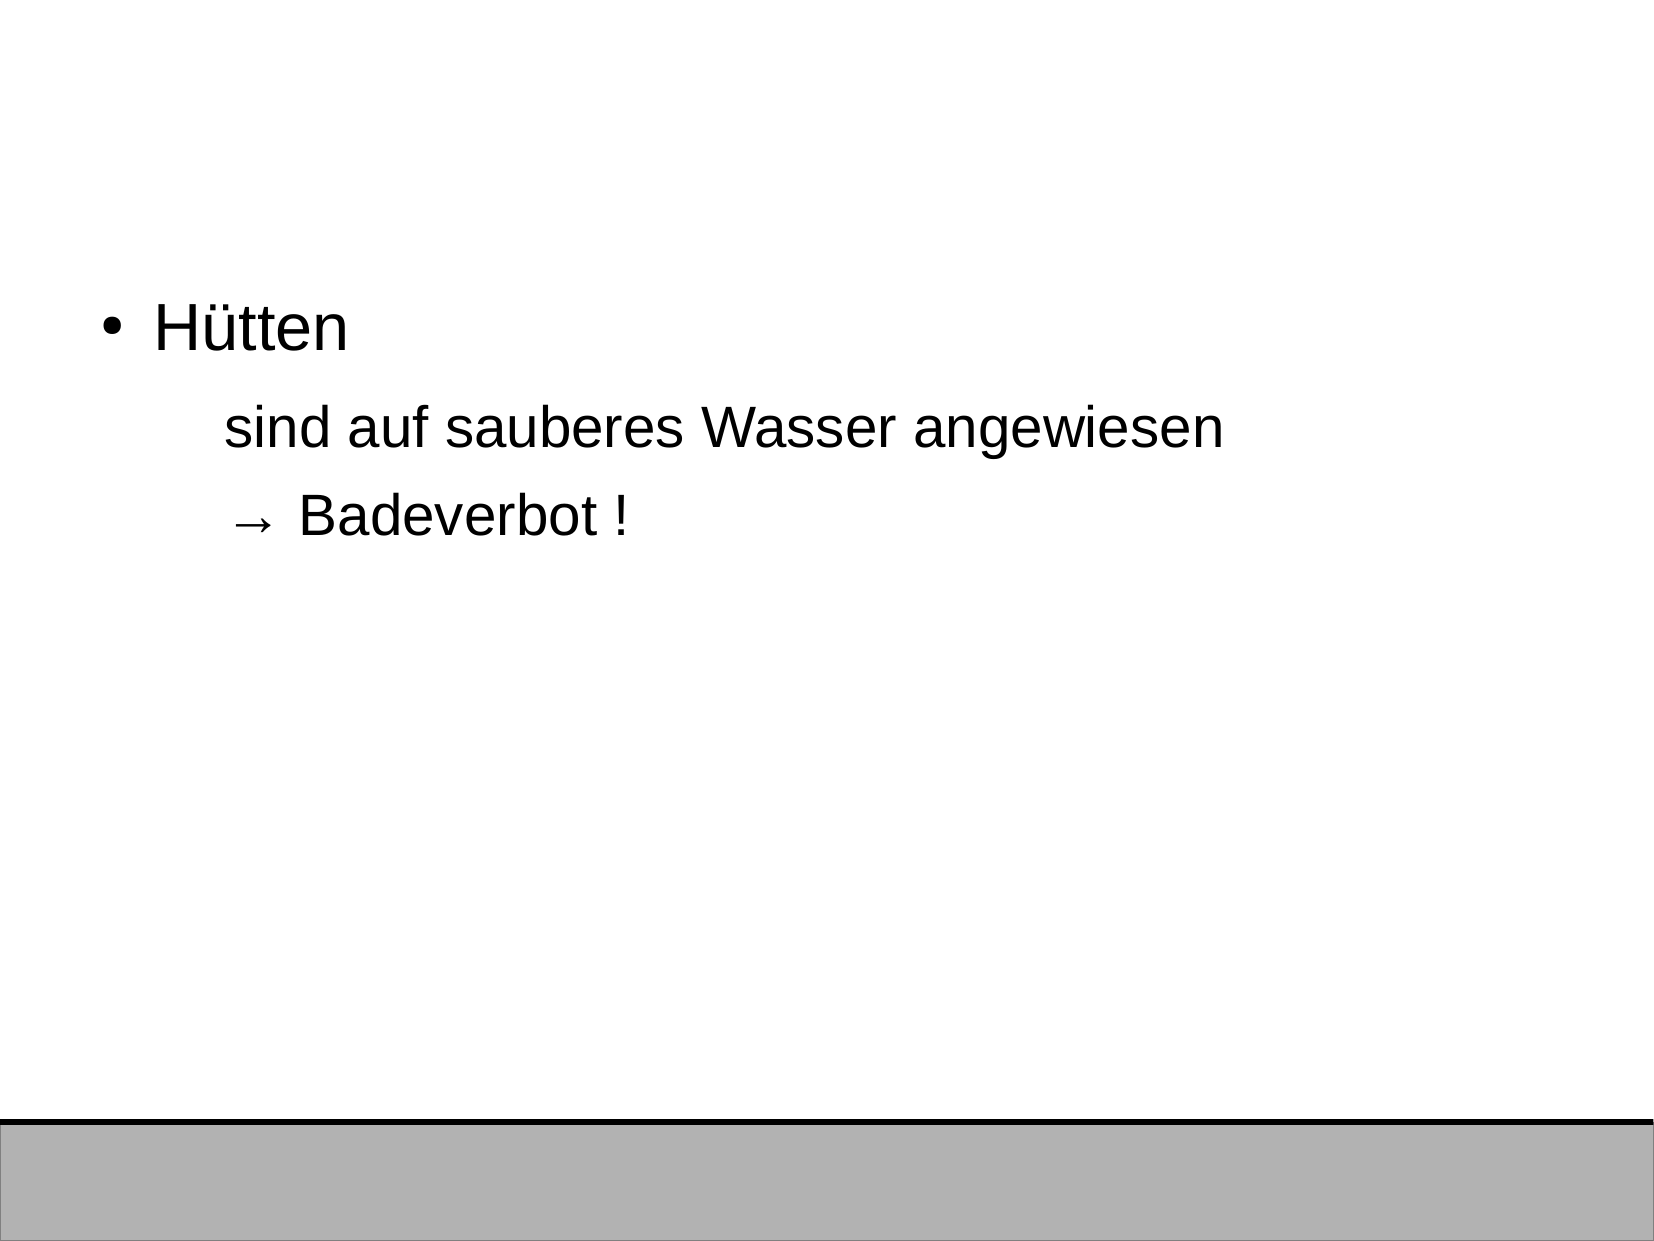

#
Hütten
sind auf sauberes Wasser angewiesen
→ Badeverbot !